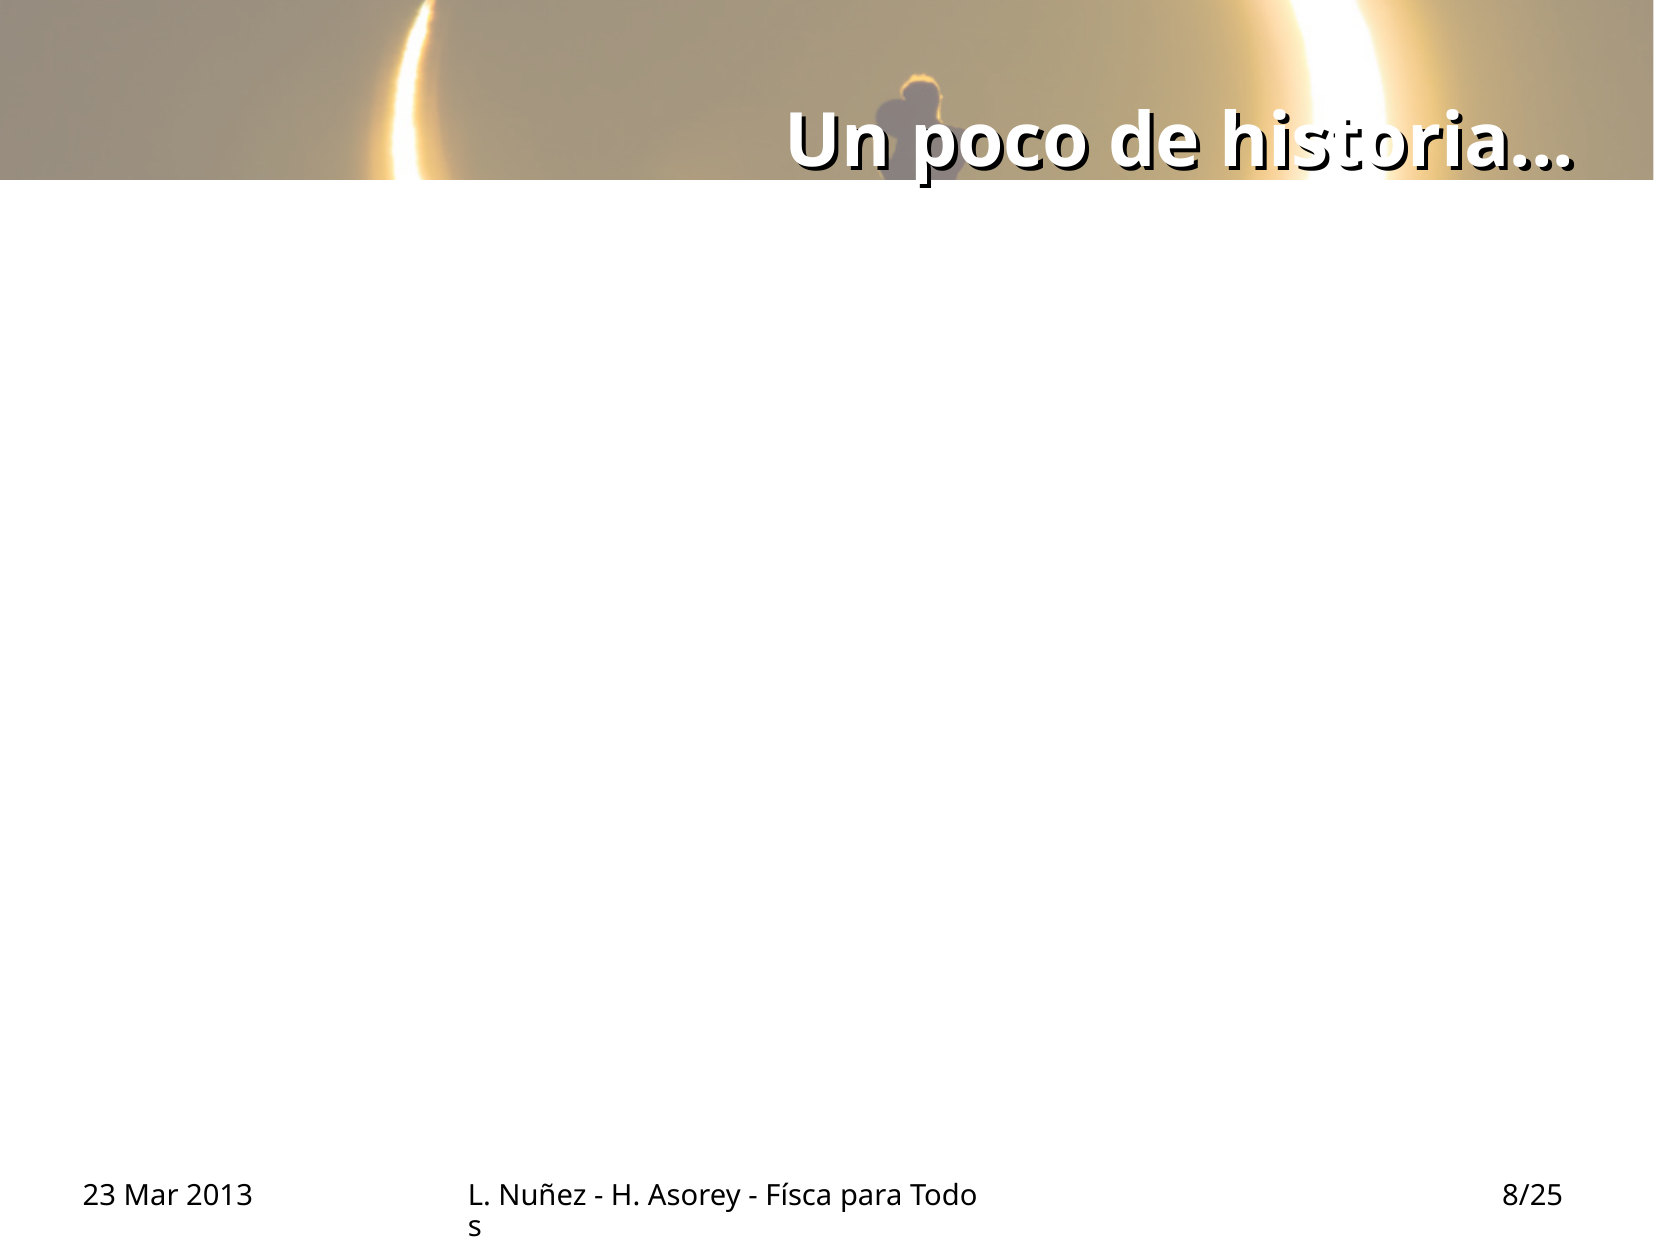

# Un poco de historia...
23 Mar 2013
L. Nuñez - H. Asorey - Físca para Todos
8